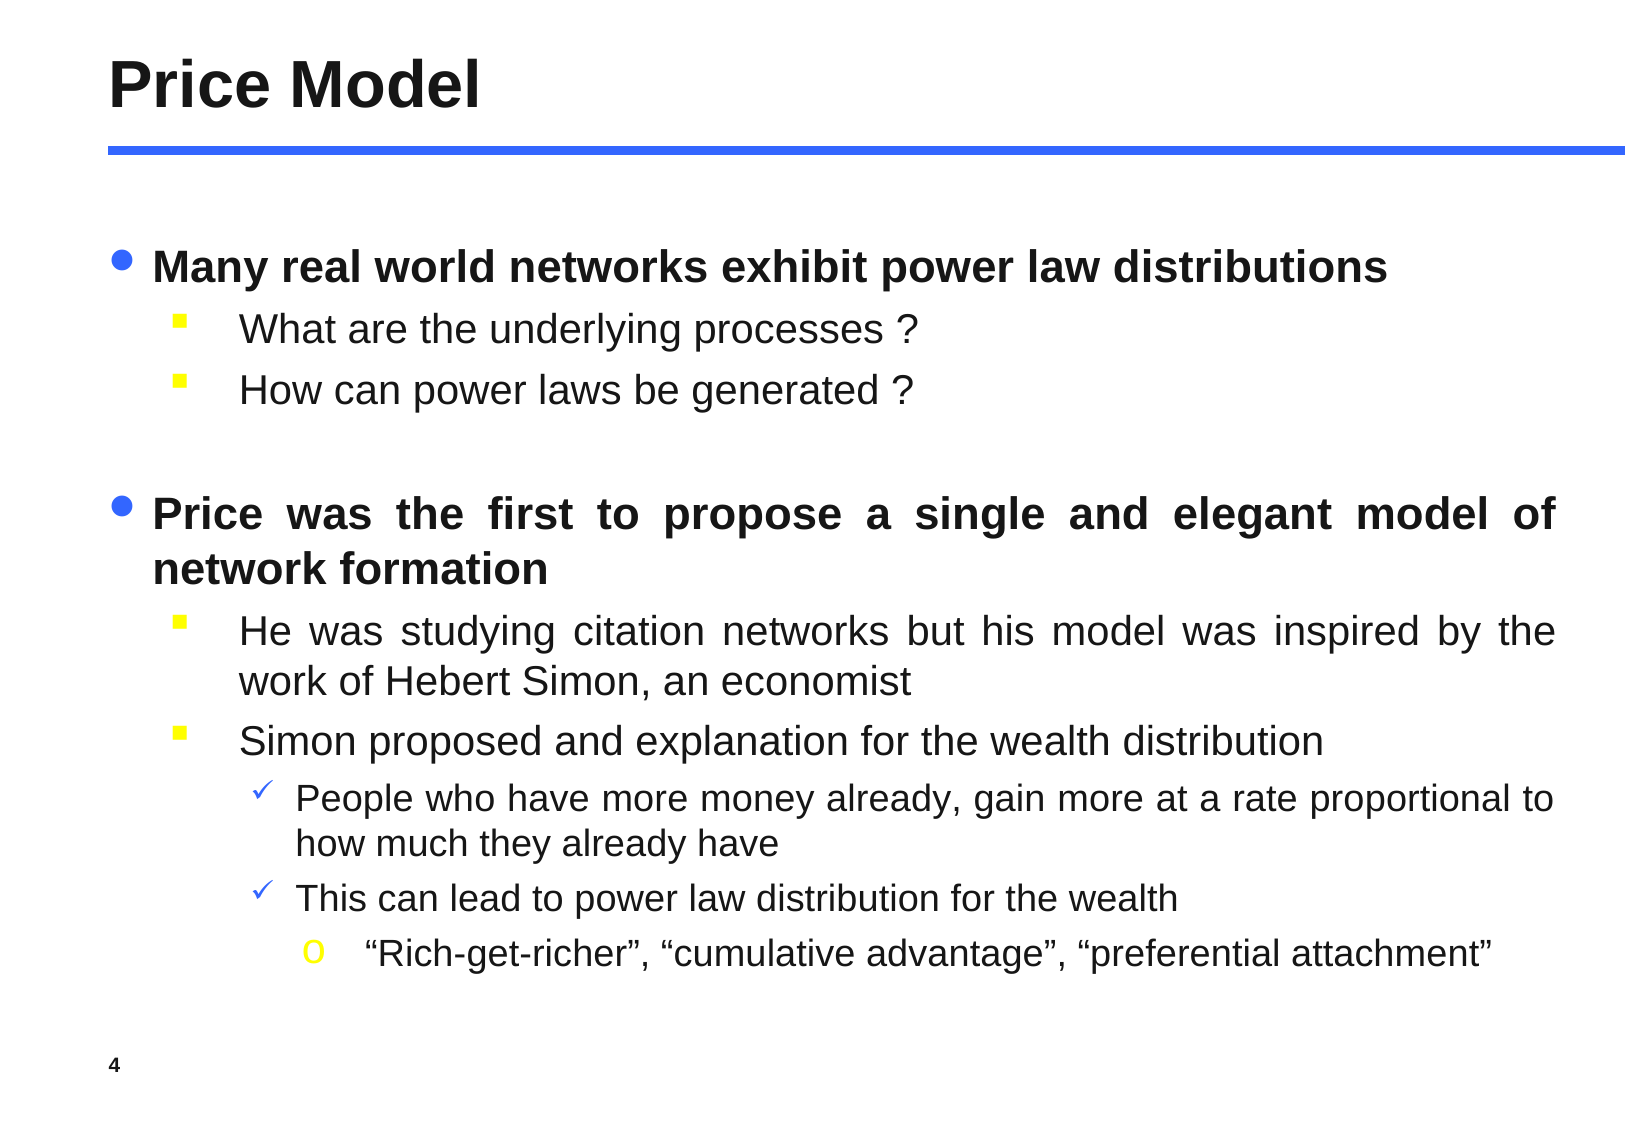

# Price Model
Many real world networks exhibit power law distributions
What are the underlying processes ?
How can power laws be generated ?
Price was the first to propose a single and elegant model of network formation
He was studying citation networks but his model was inspired by the work of Hebert Simon, an economist
Simon proposed and explanation for the wealth distribution
People who have more money already, gain more at a rate proportional to how much they already have
This can lead to power law distribution for the wealth
“Rich-get-richer”, “cumulative advantage”, “preferential attachment”